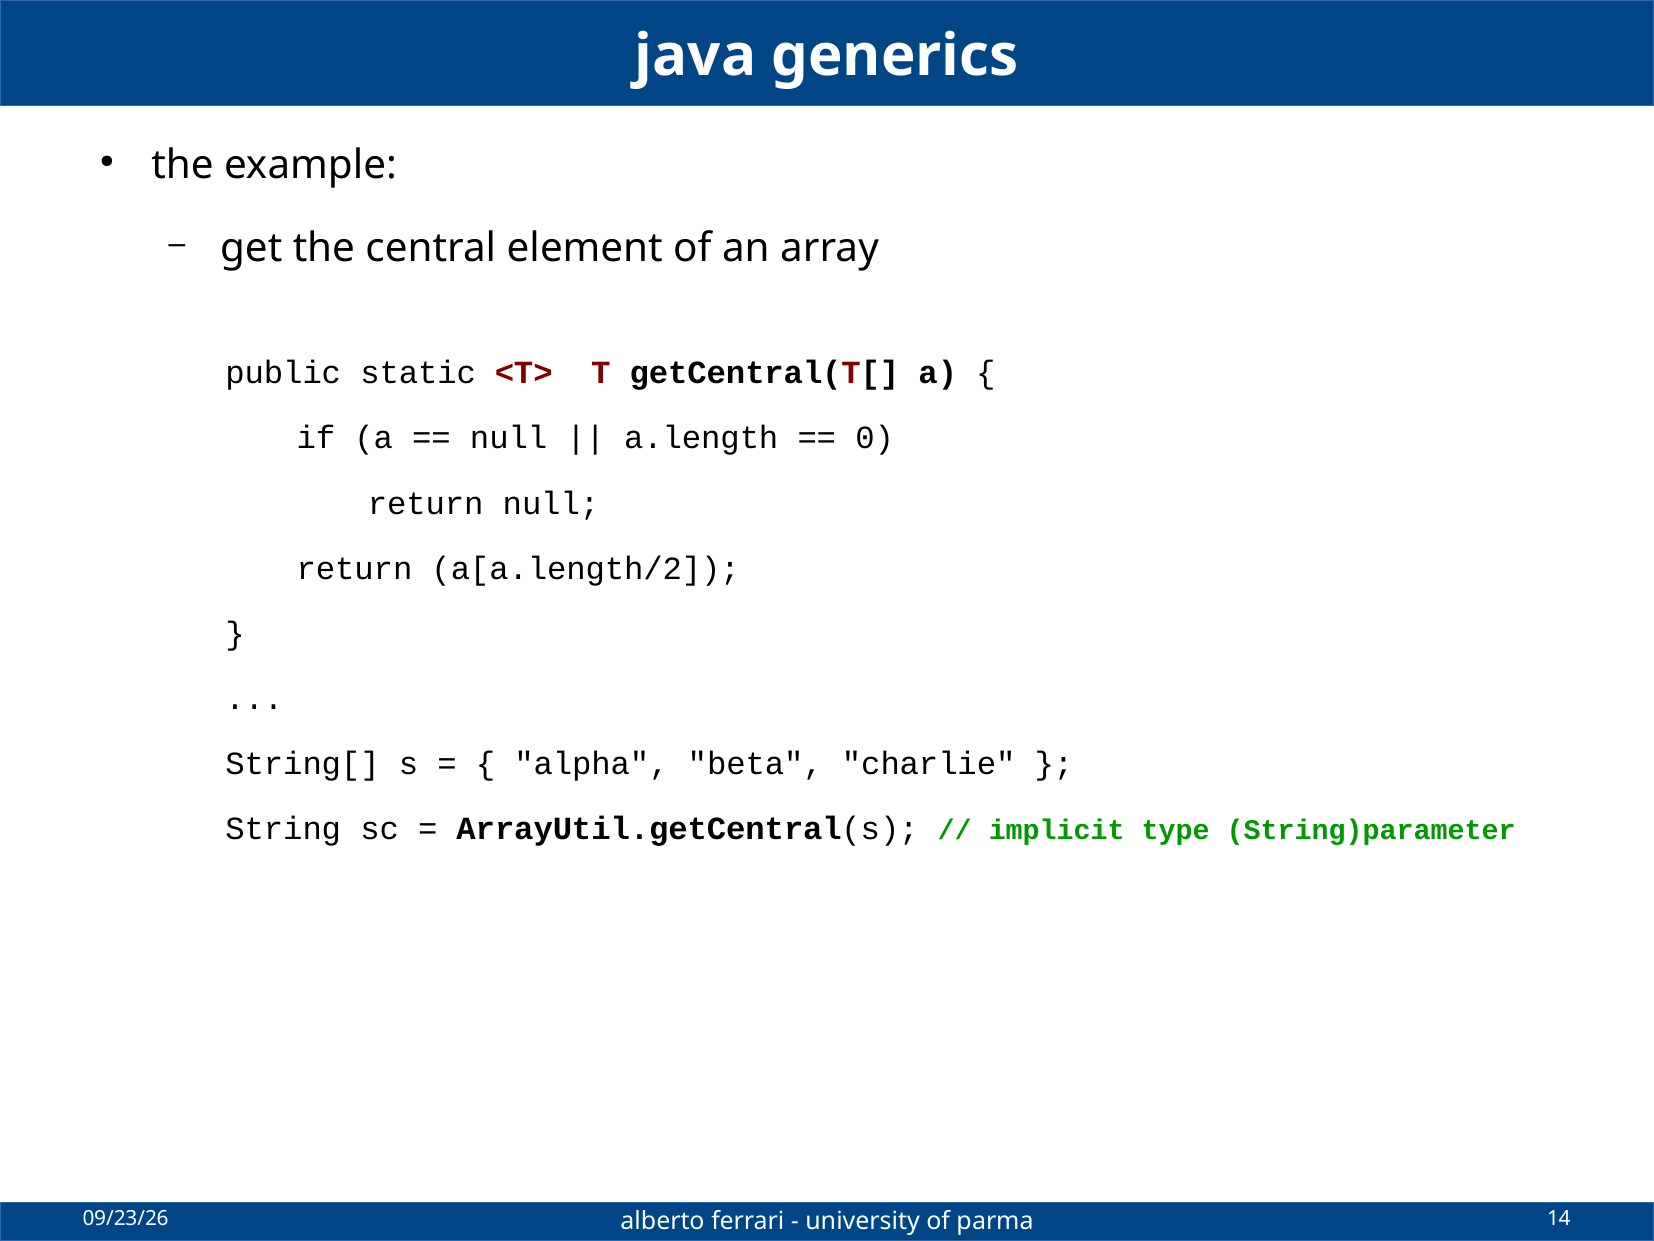

# java generics
the example:
get the central element of an array
public static <T> T getCentral(T[] a) {
if (a == null || a.length == 0)
return null;
return (a[a.length/2]);
}
...
String[] s = { "alpha", "beta", "charlie" };
String sc = ArrayUtil.getCentral(s); // implicit type (String)parameter
alberto ferrari - university of parma
14